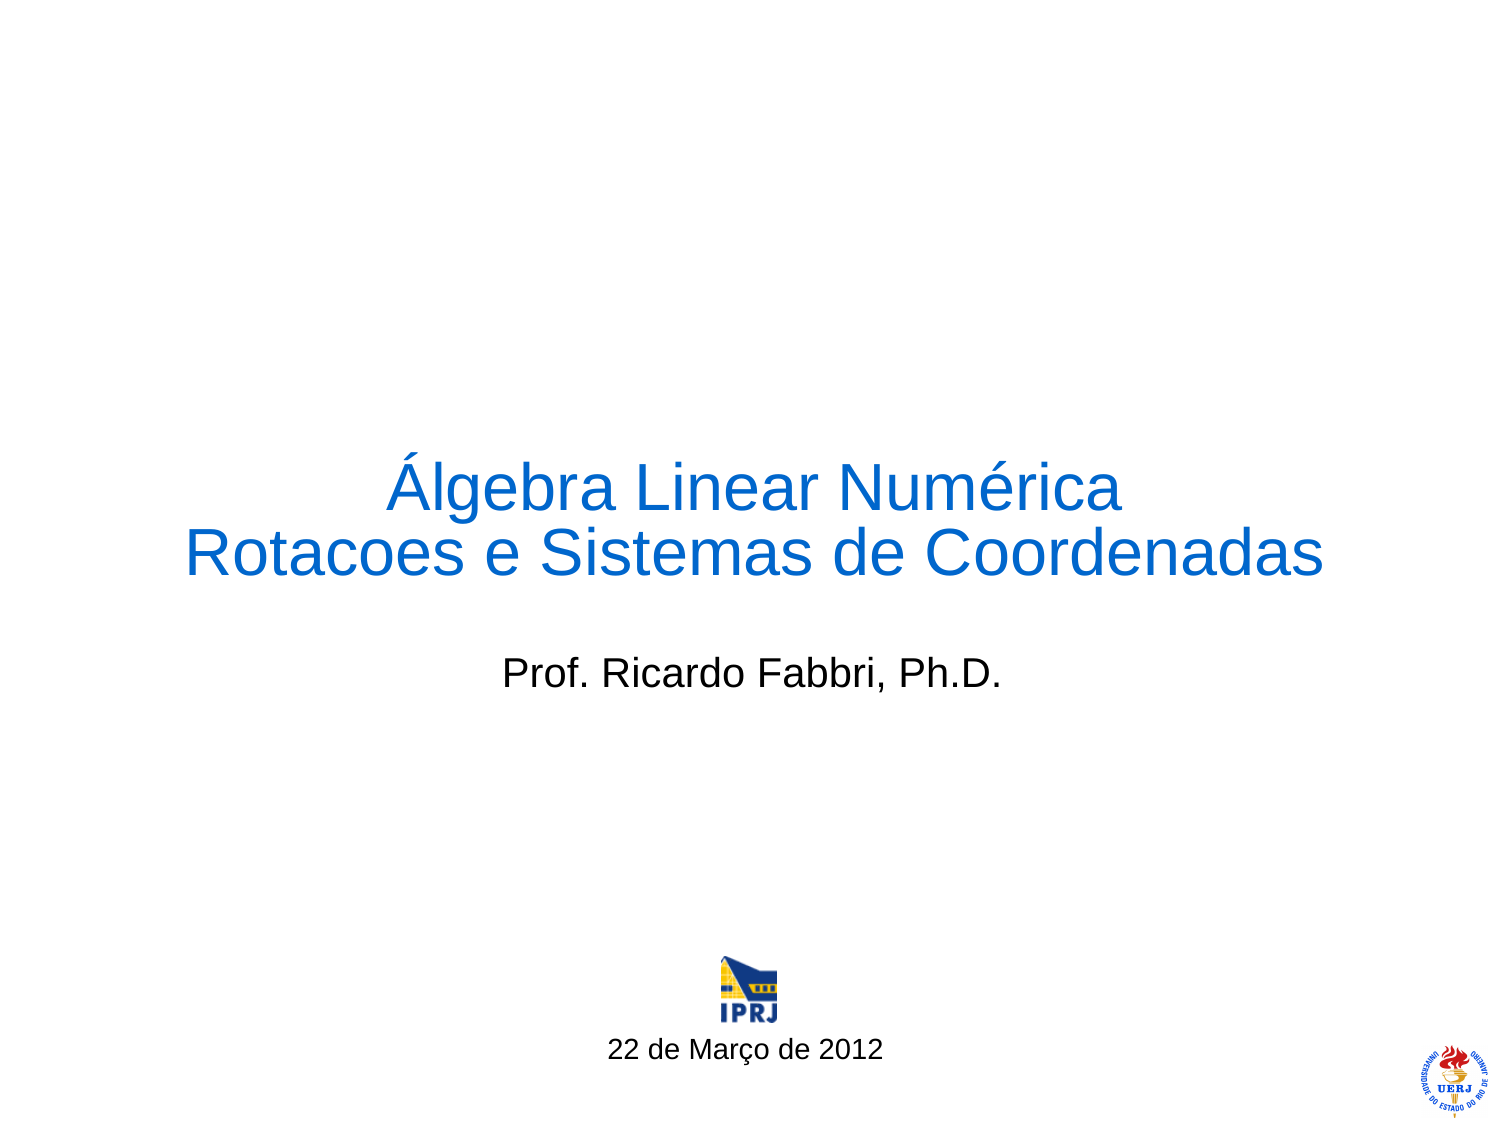

# Álgebra Linear Numérica Rotacoes e Sistemas de Coordenadas
Prof. Ricardo Fabbri, Ph.D.
22 de Março de 2012